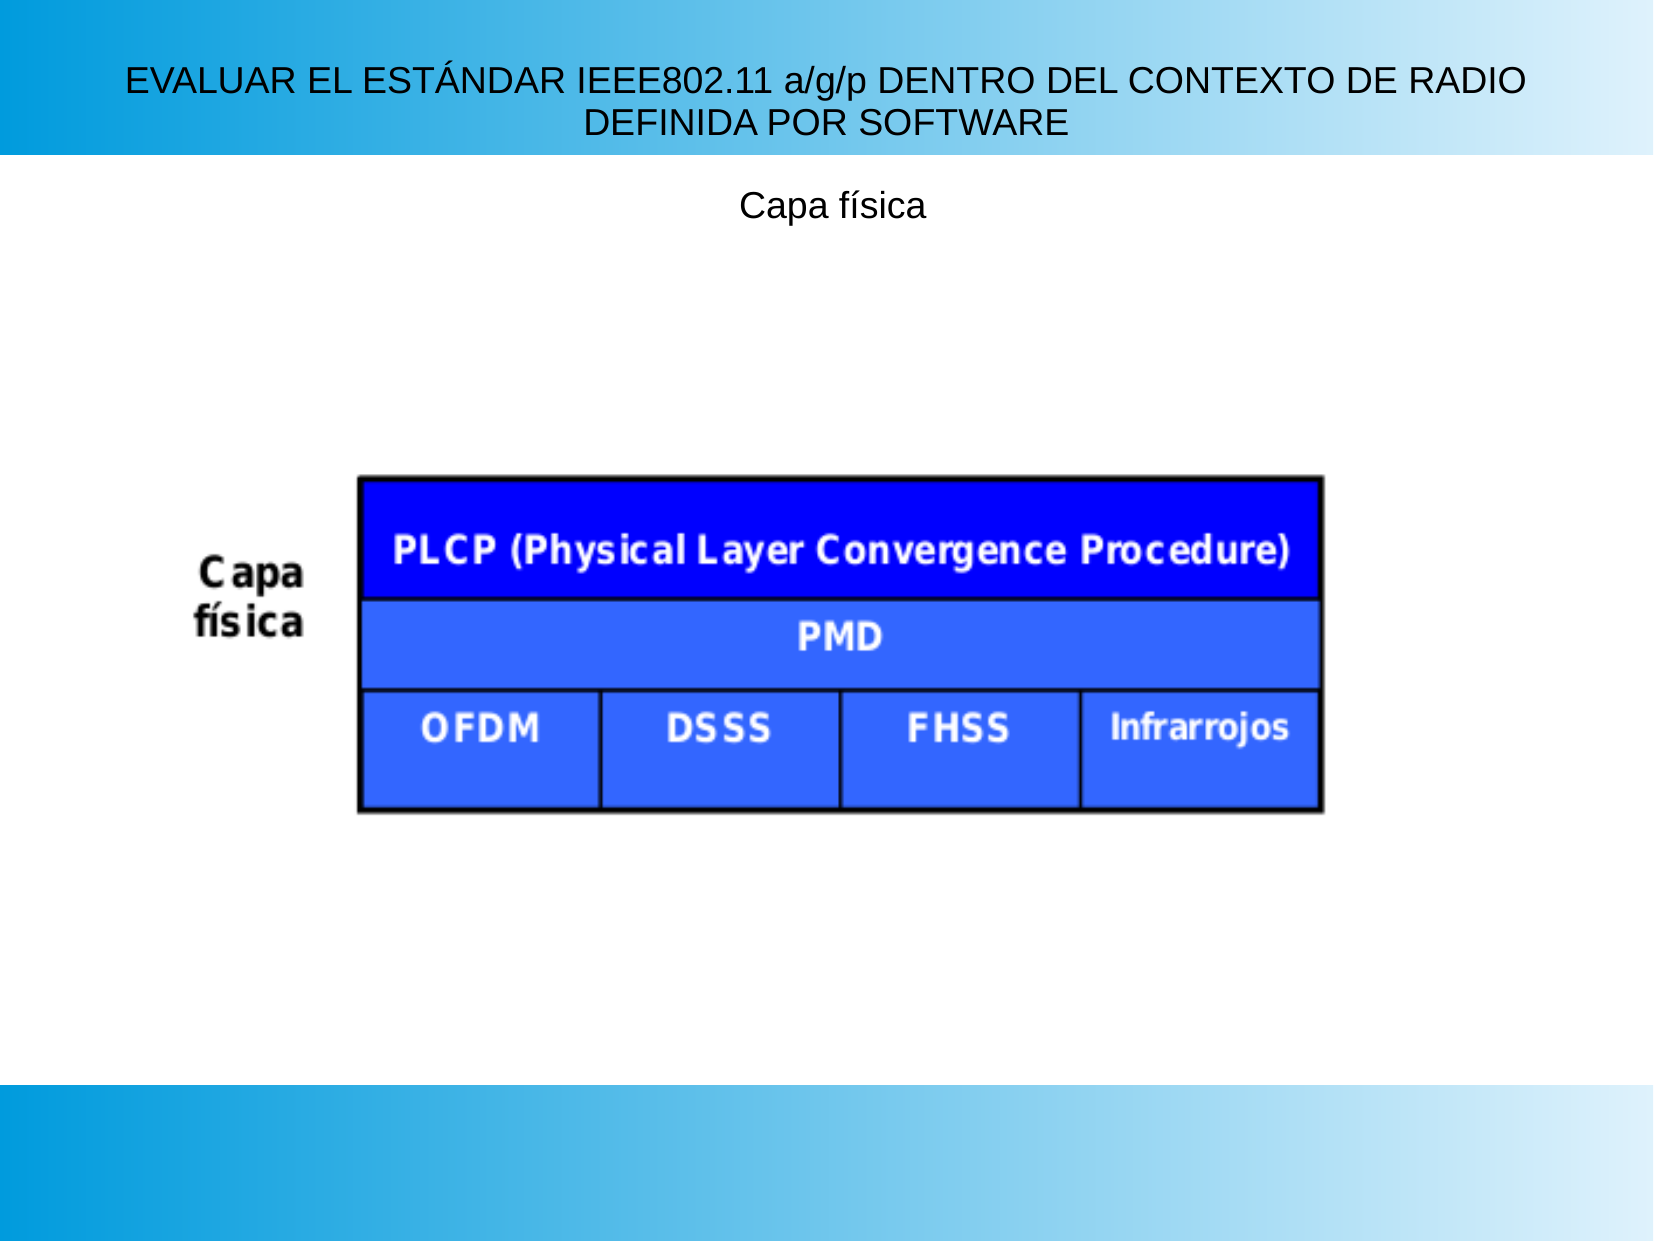

# EVALUAR EL ESTÁNDAR IEEE802.11 a/g/p DENTRO DEL CONTEXTO DE RADIO DEFINIDA POR SOFTWARE
Capa física